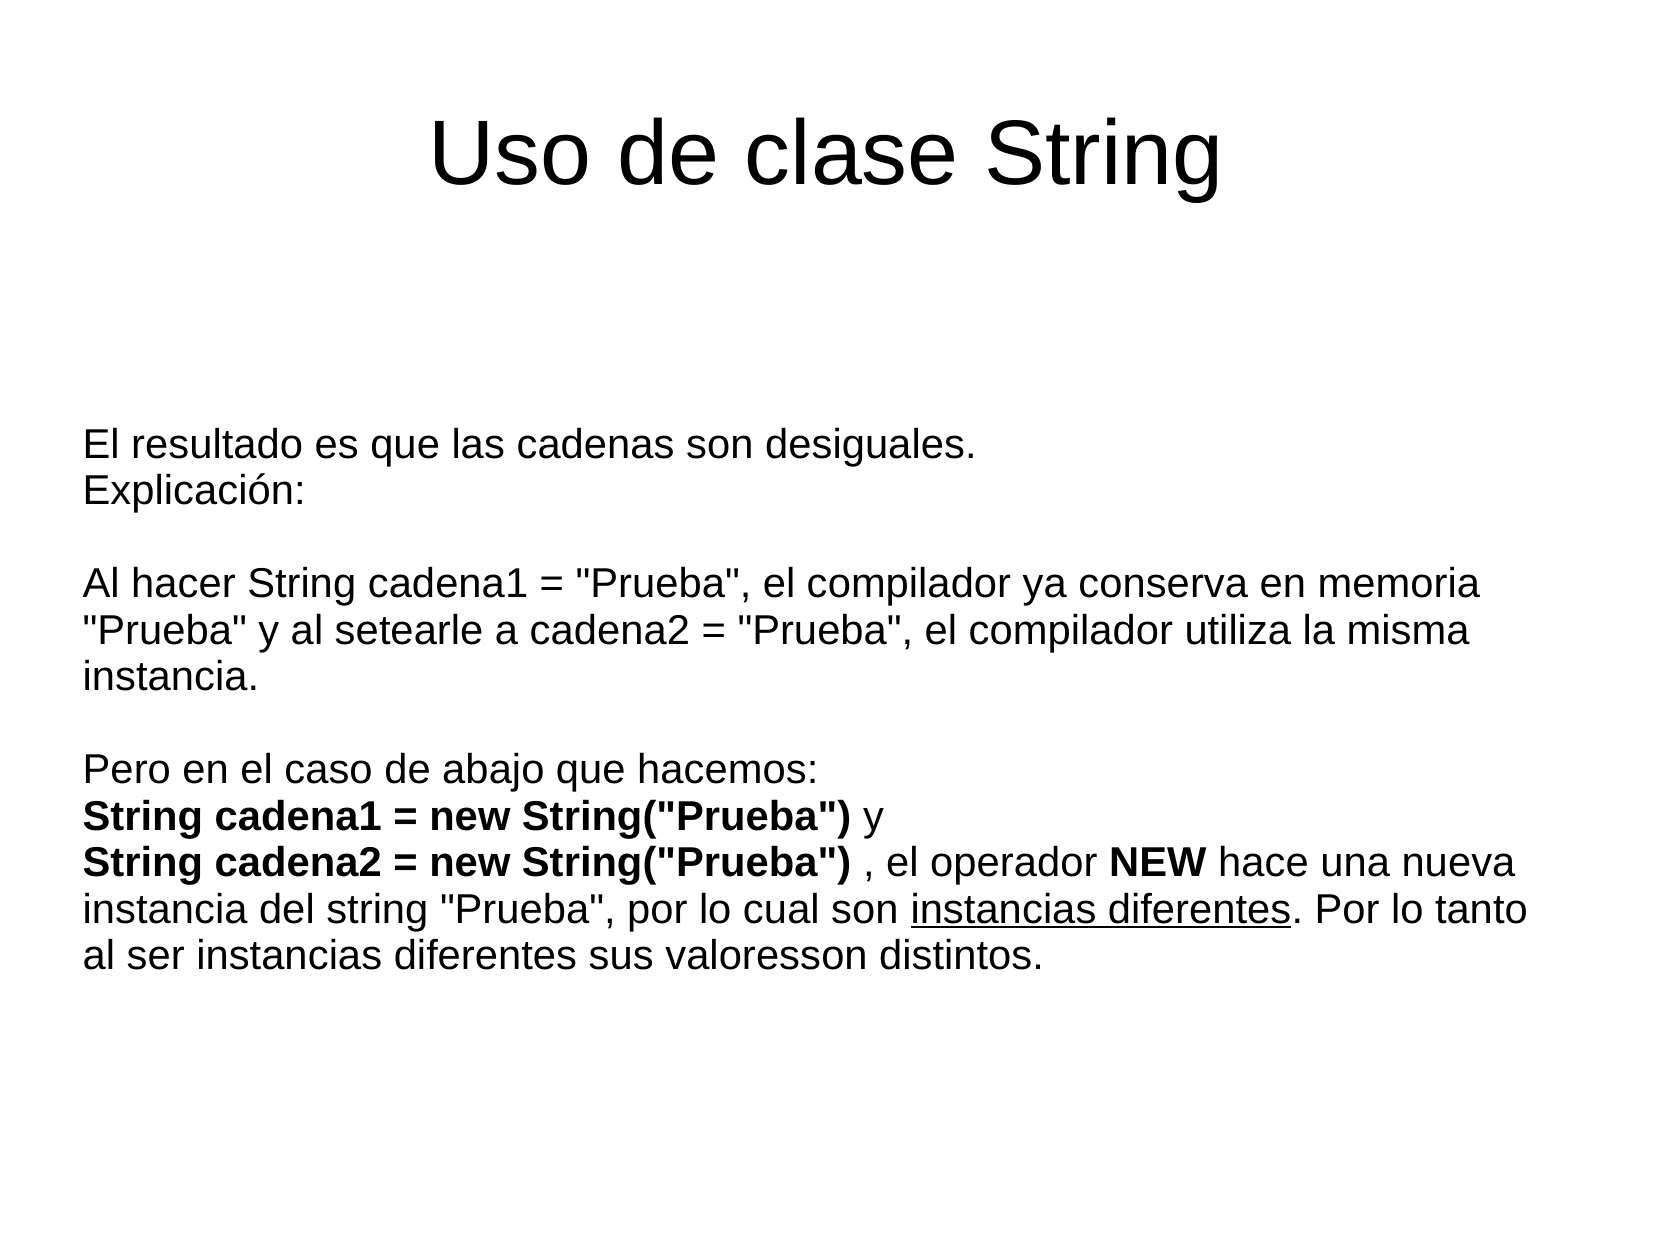

# Uso de clase String
El resultado es que las cadenas son desiguales.
Explicación:
Al hacer String cadena1 = "Prueba", el compilador ya conserva en memoria "Prueba" y al setearle a cadena2 = "Prueba", el compilador utiliza la misma instancia.
Pero en el caso de abajo que hacemos:
String cadena1 = new String("Prueba") y
String cadena2 = new String("Prueba") , el operador NEW hace una nueva instancia del string "Prueba", por lo cual son instancias diferentes. Por lo tanto al ser instancias diferentes sus valoresson distintos.